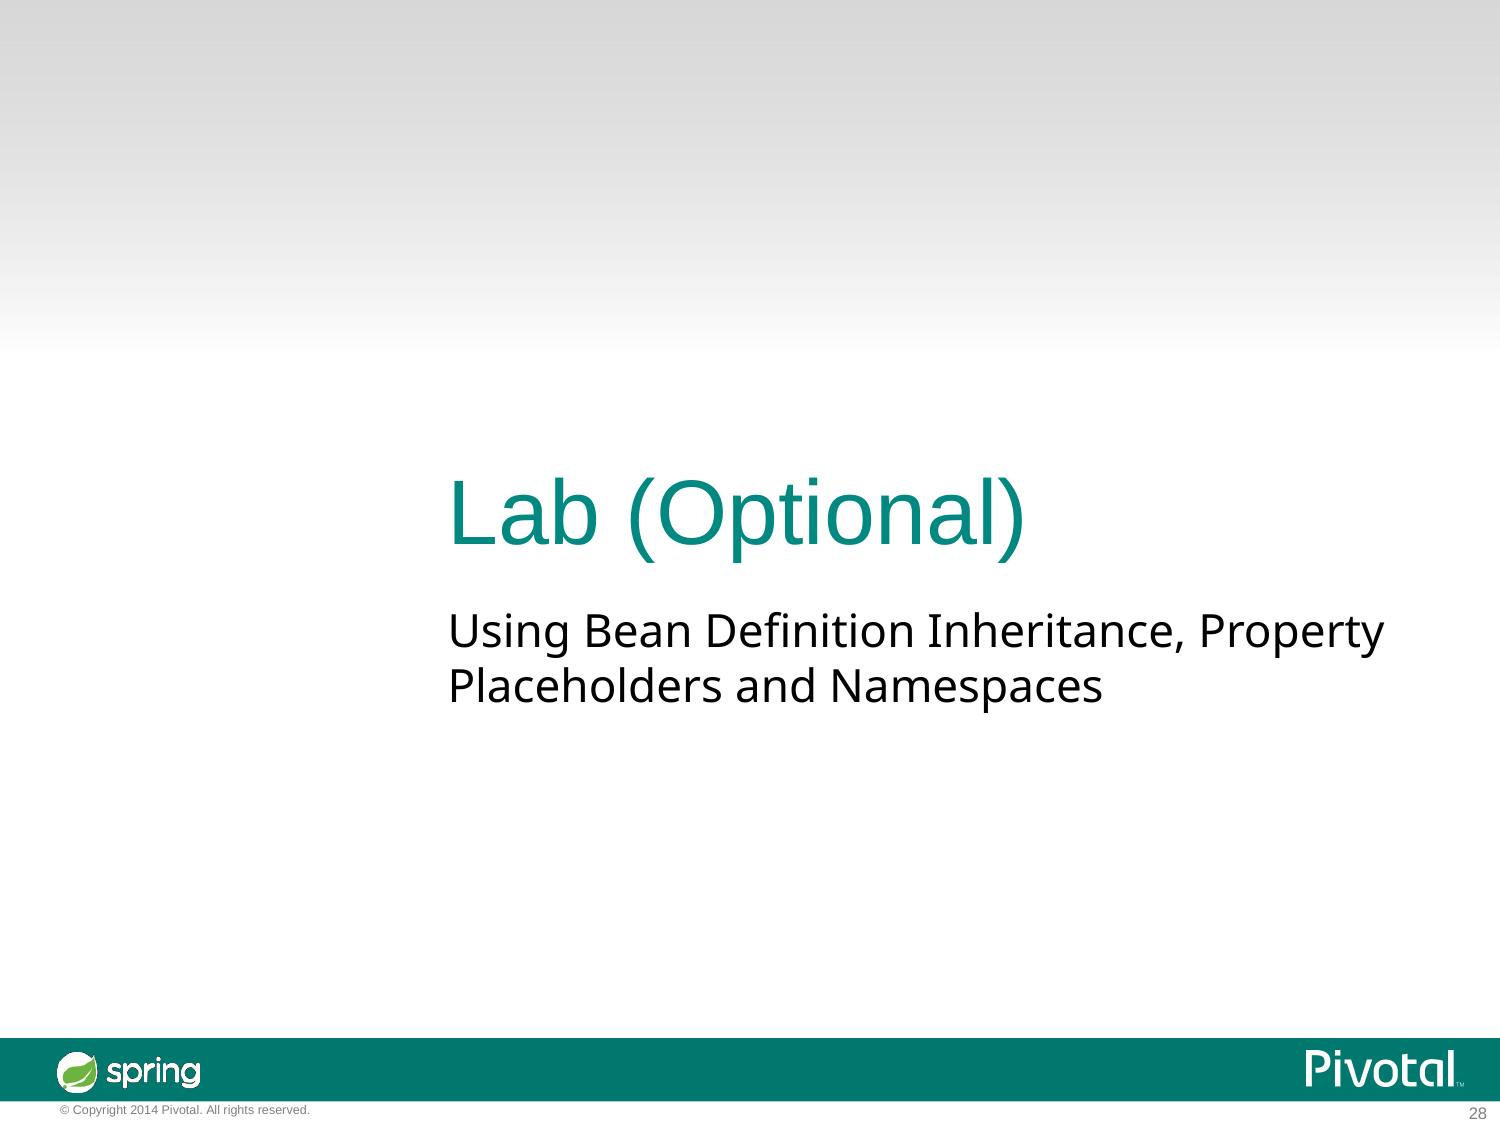

# Lab (Optional)
Using Bean Definition Inheritance, Property Placeholders and Namespaces